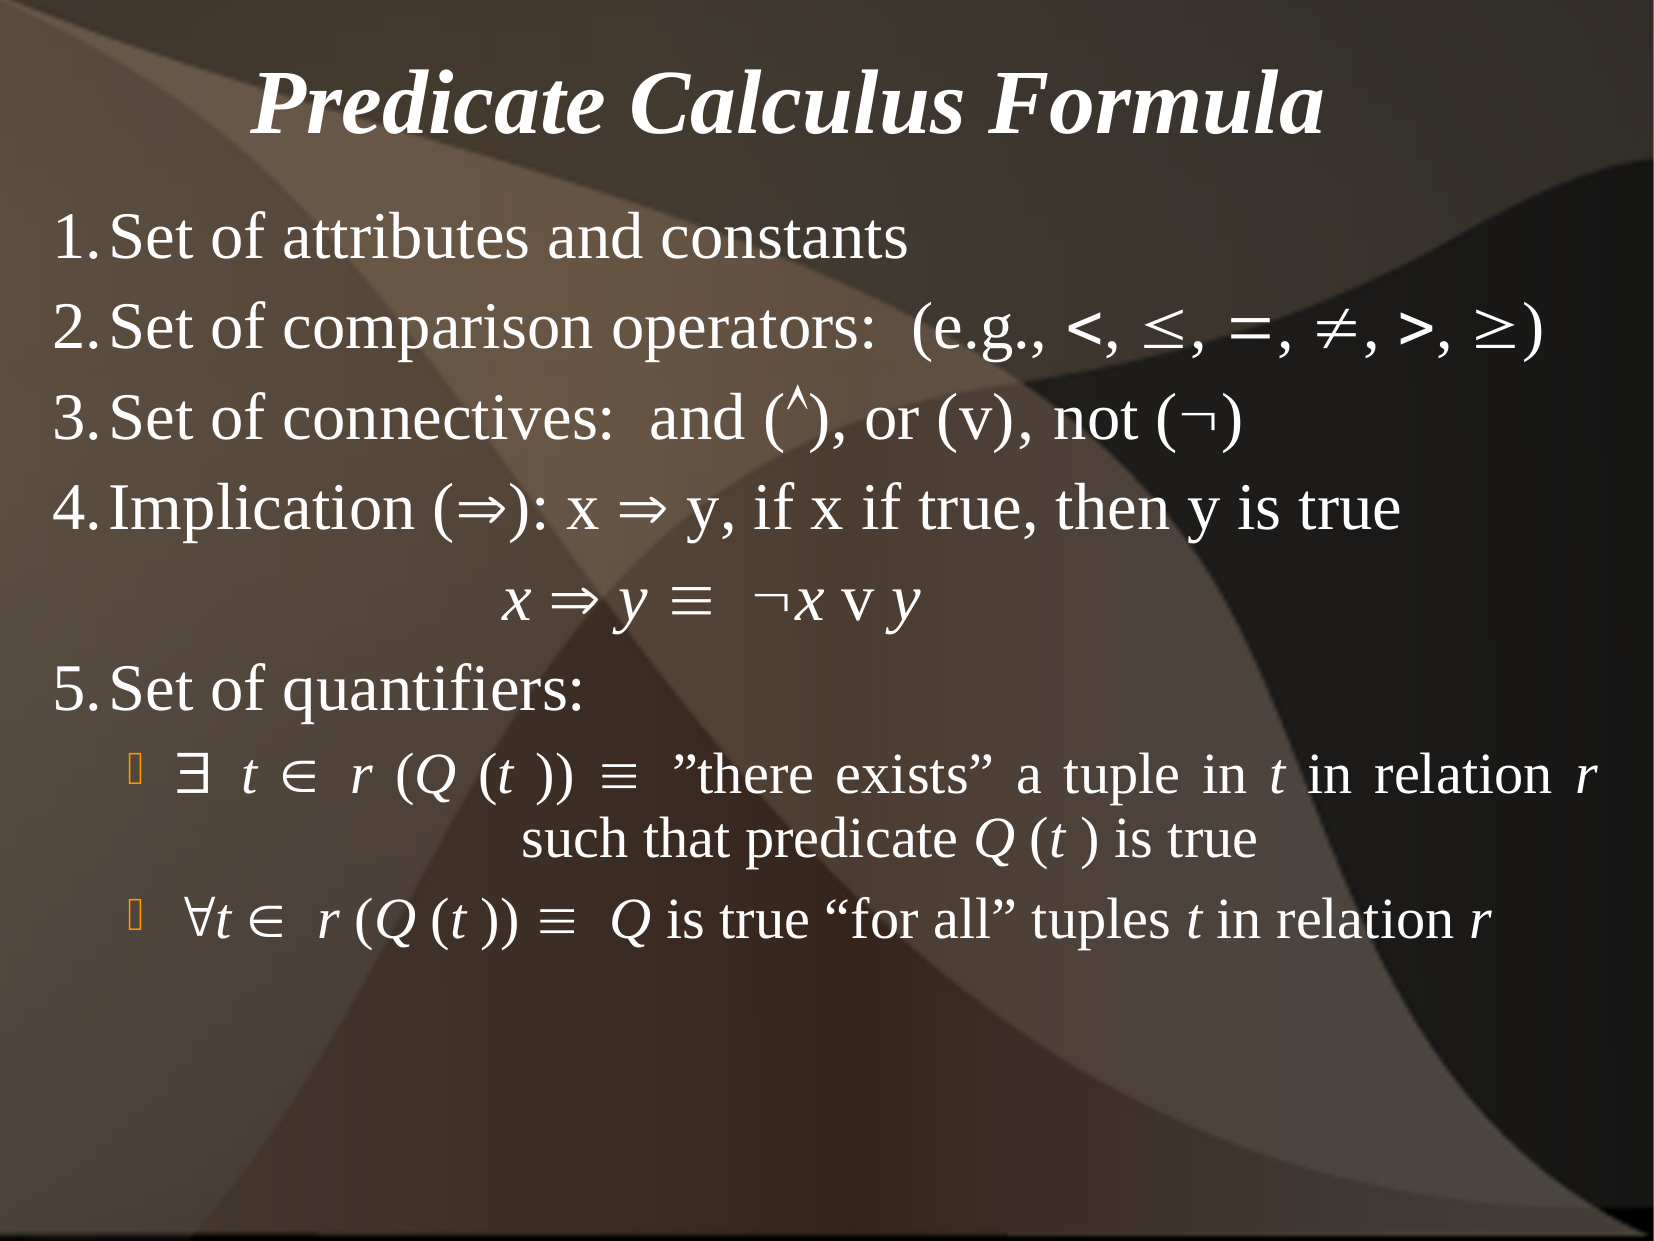

# Predicate Calculus Formula
1.	Set of attributes and constants
2.	Set of comparison operators: (e.g., , , , , , )
3.	Set of connectives: and (), or (v)‚ not ()
4.	Implication (): x  y, if x if true, then y is true
				x  y x v y
5.	Set of quantifiers:
t r (Q (t )) ”there exists” a tuple in t in relation r
 such that predicate Q (t ) is true
t r (Q (t )) Q is true “for all” tuples t in relation r